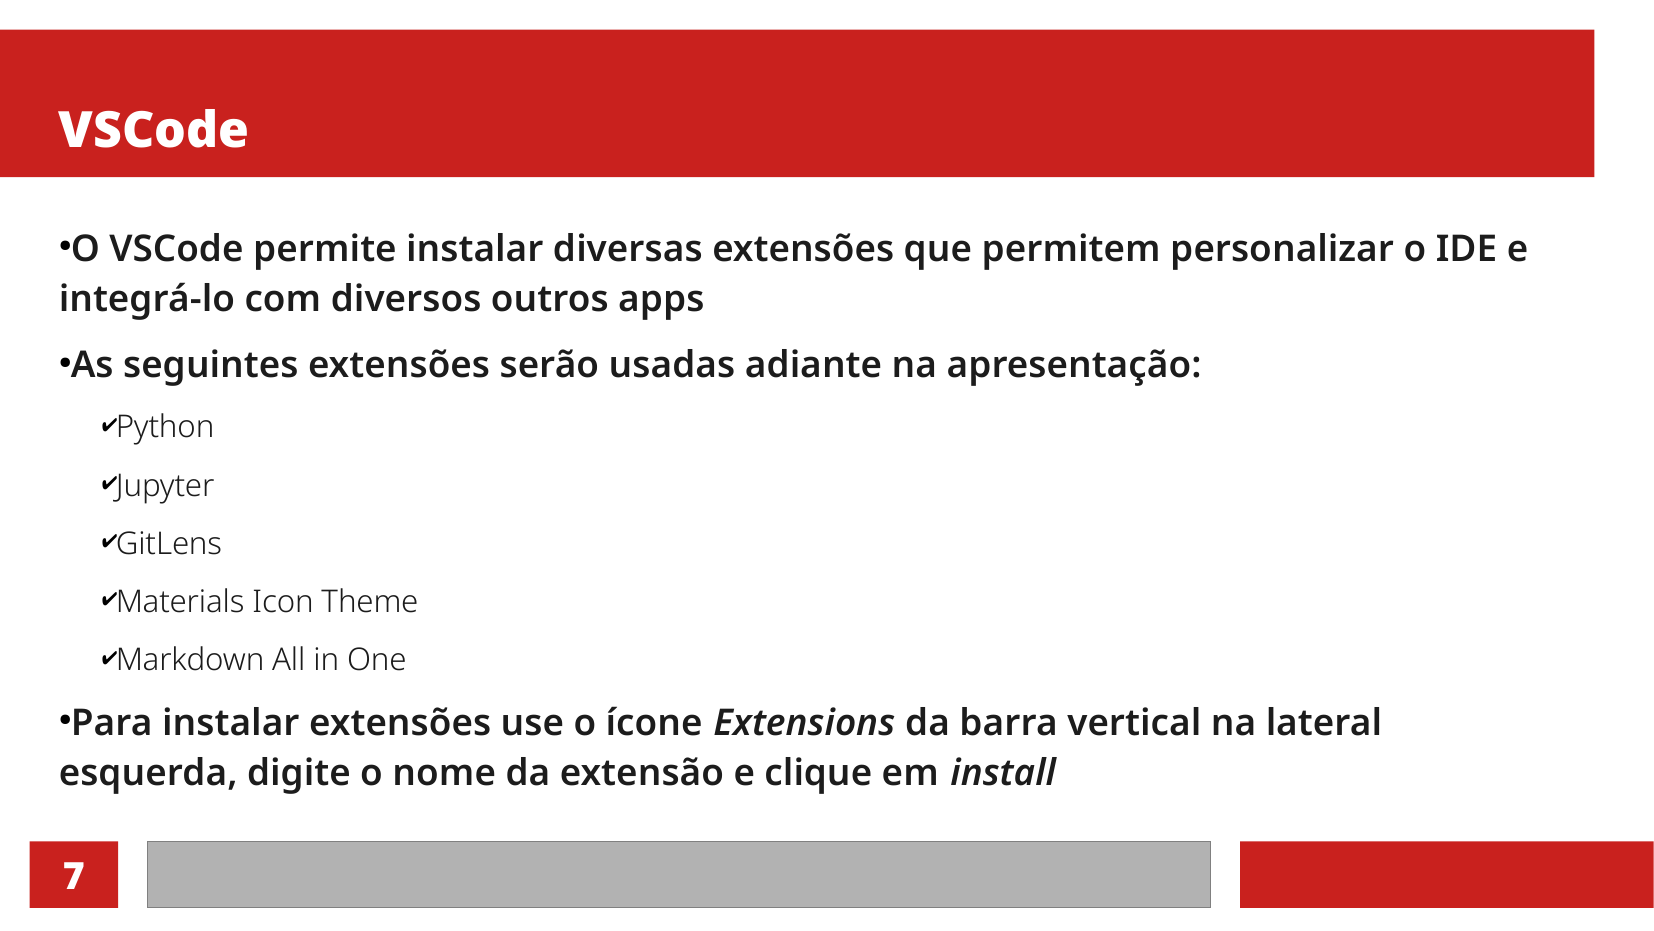

# VSCode
O VSCode permite instalar diversas extensões que permitem personalizar o IDE e integrá-lo com diversos outros apps
As seguintes extensões serão usadas adiante na apresentação:
Python
Jupyter
GitLens
Materials Icon Theme
Markdown All in One
Para instalar extensões use o ícone Extensions da barra vertical na lateral esquerda, digite o nome da extensão e clique em install
7